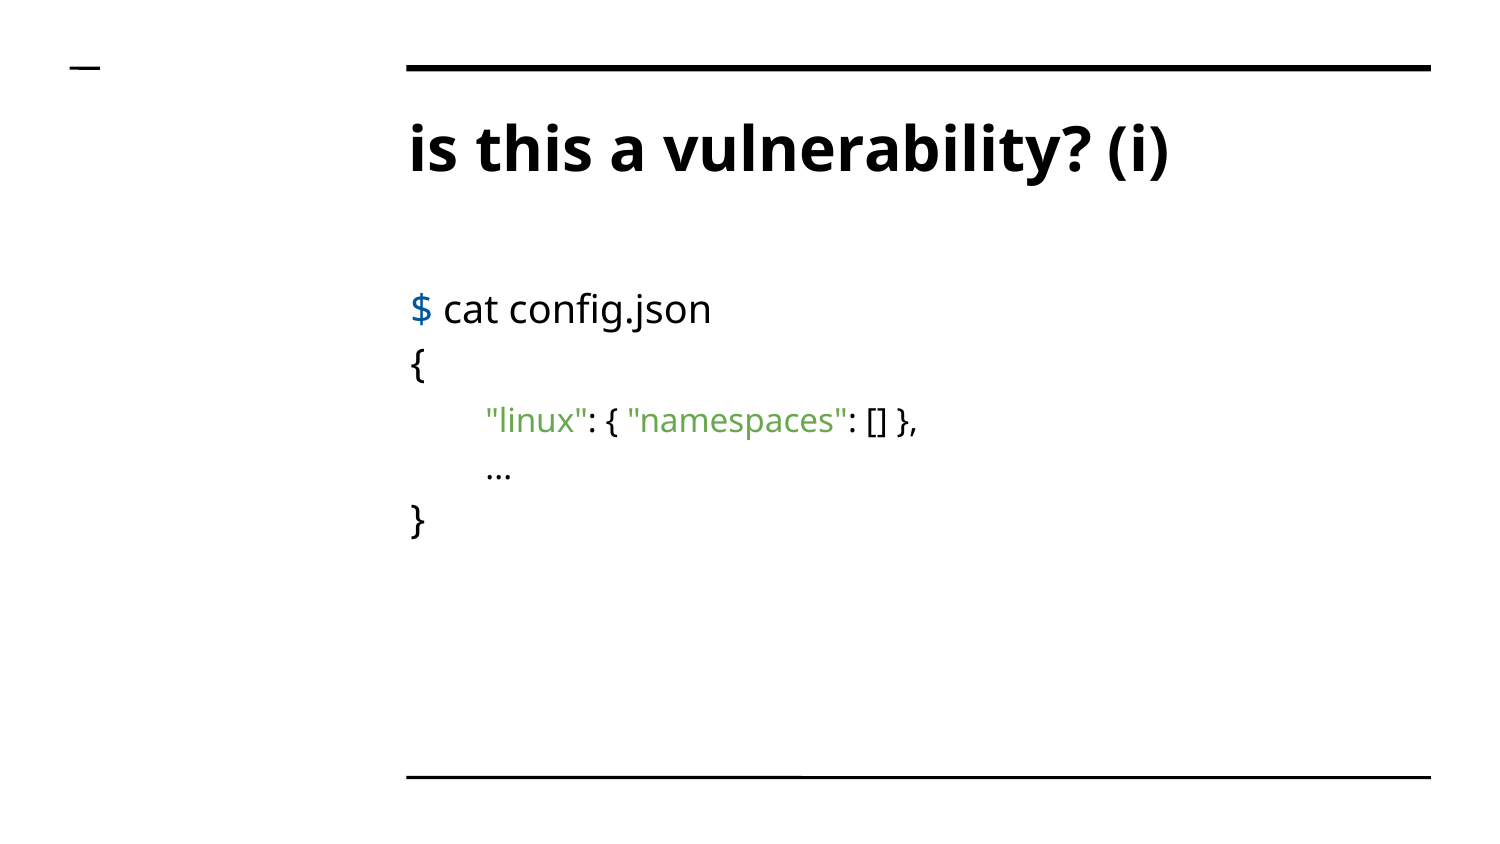

is this a vulnerability? (i)
# $ cat config.json { "linux": { "namespaces": [] }, ... }